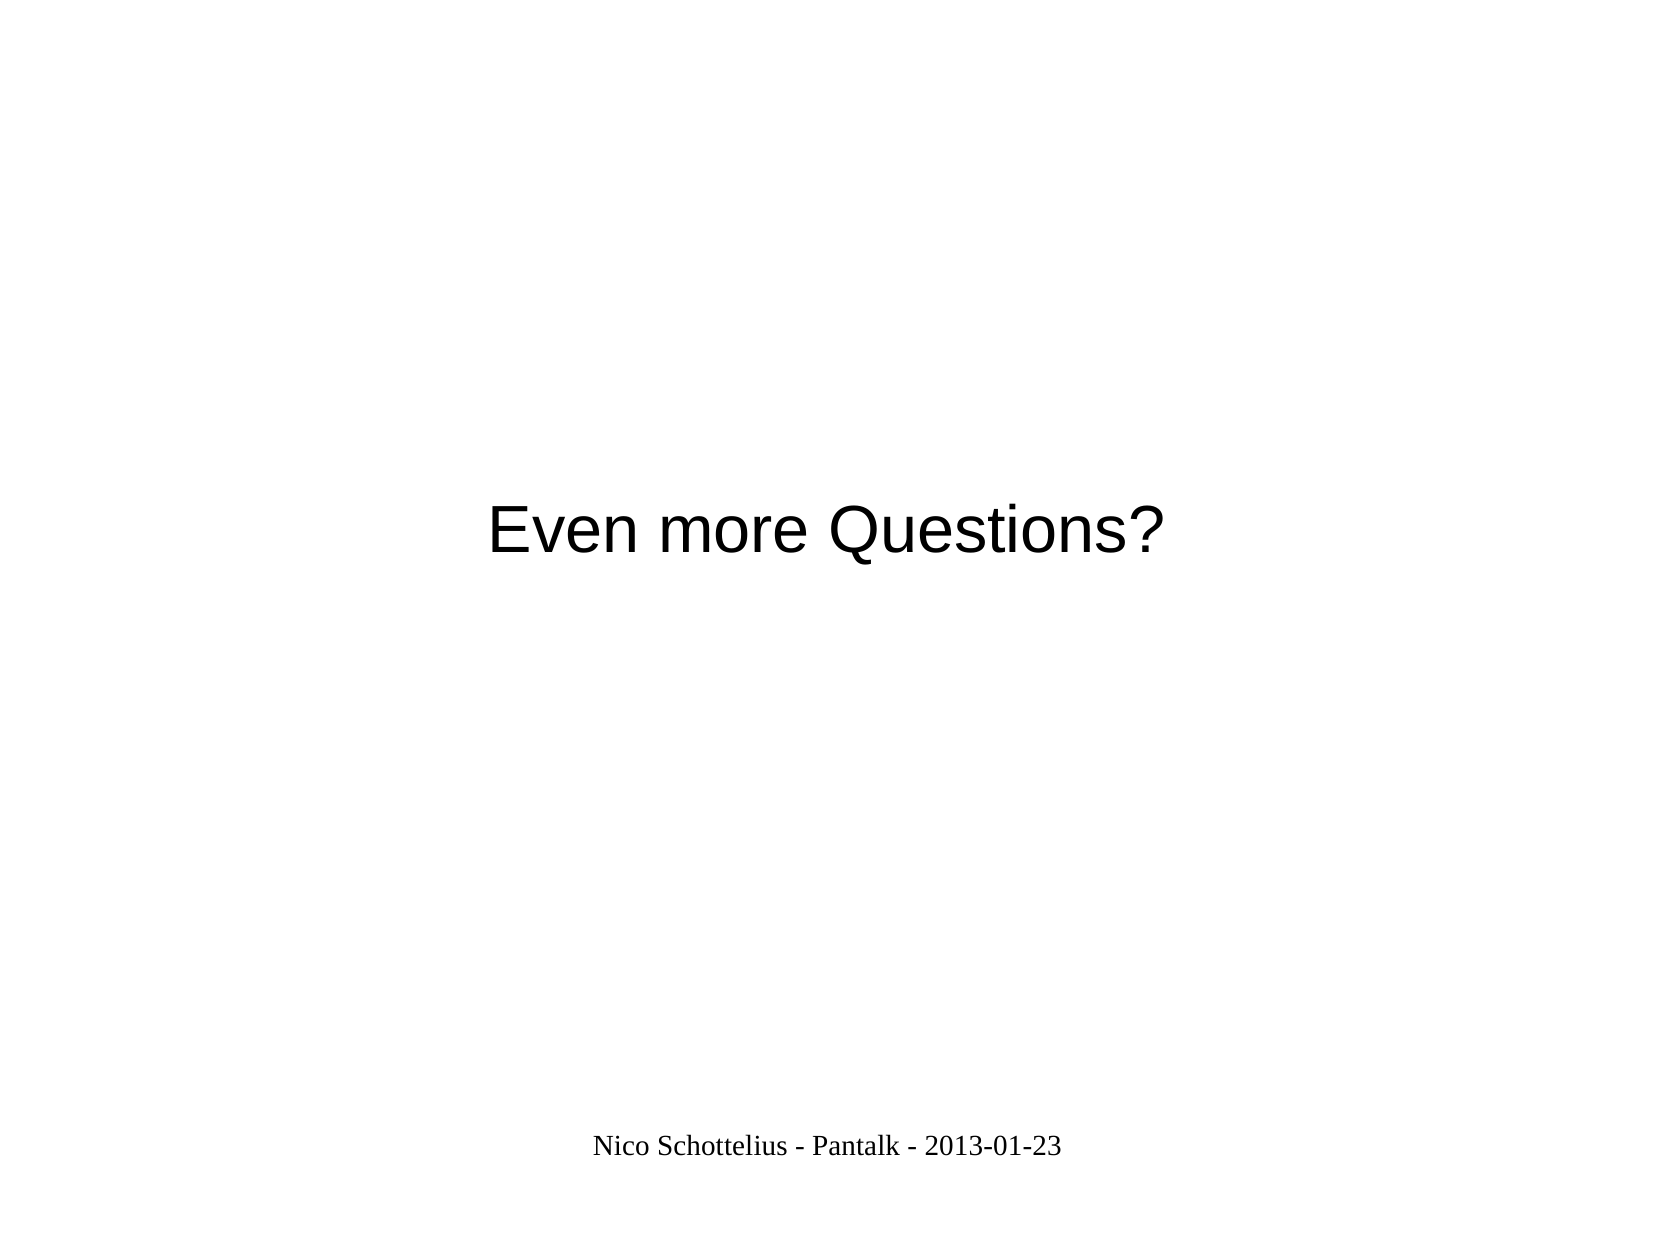

# Even more Questions?
Nico Schottelius - Pantalk - 2013-01-23